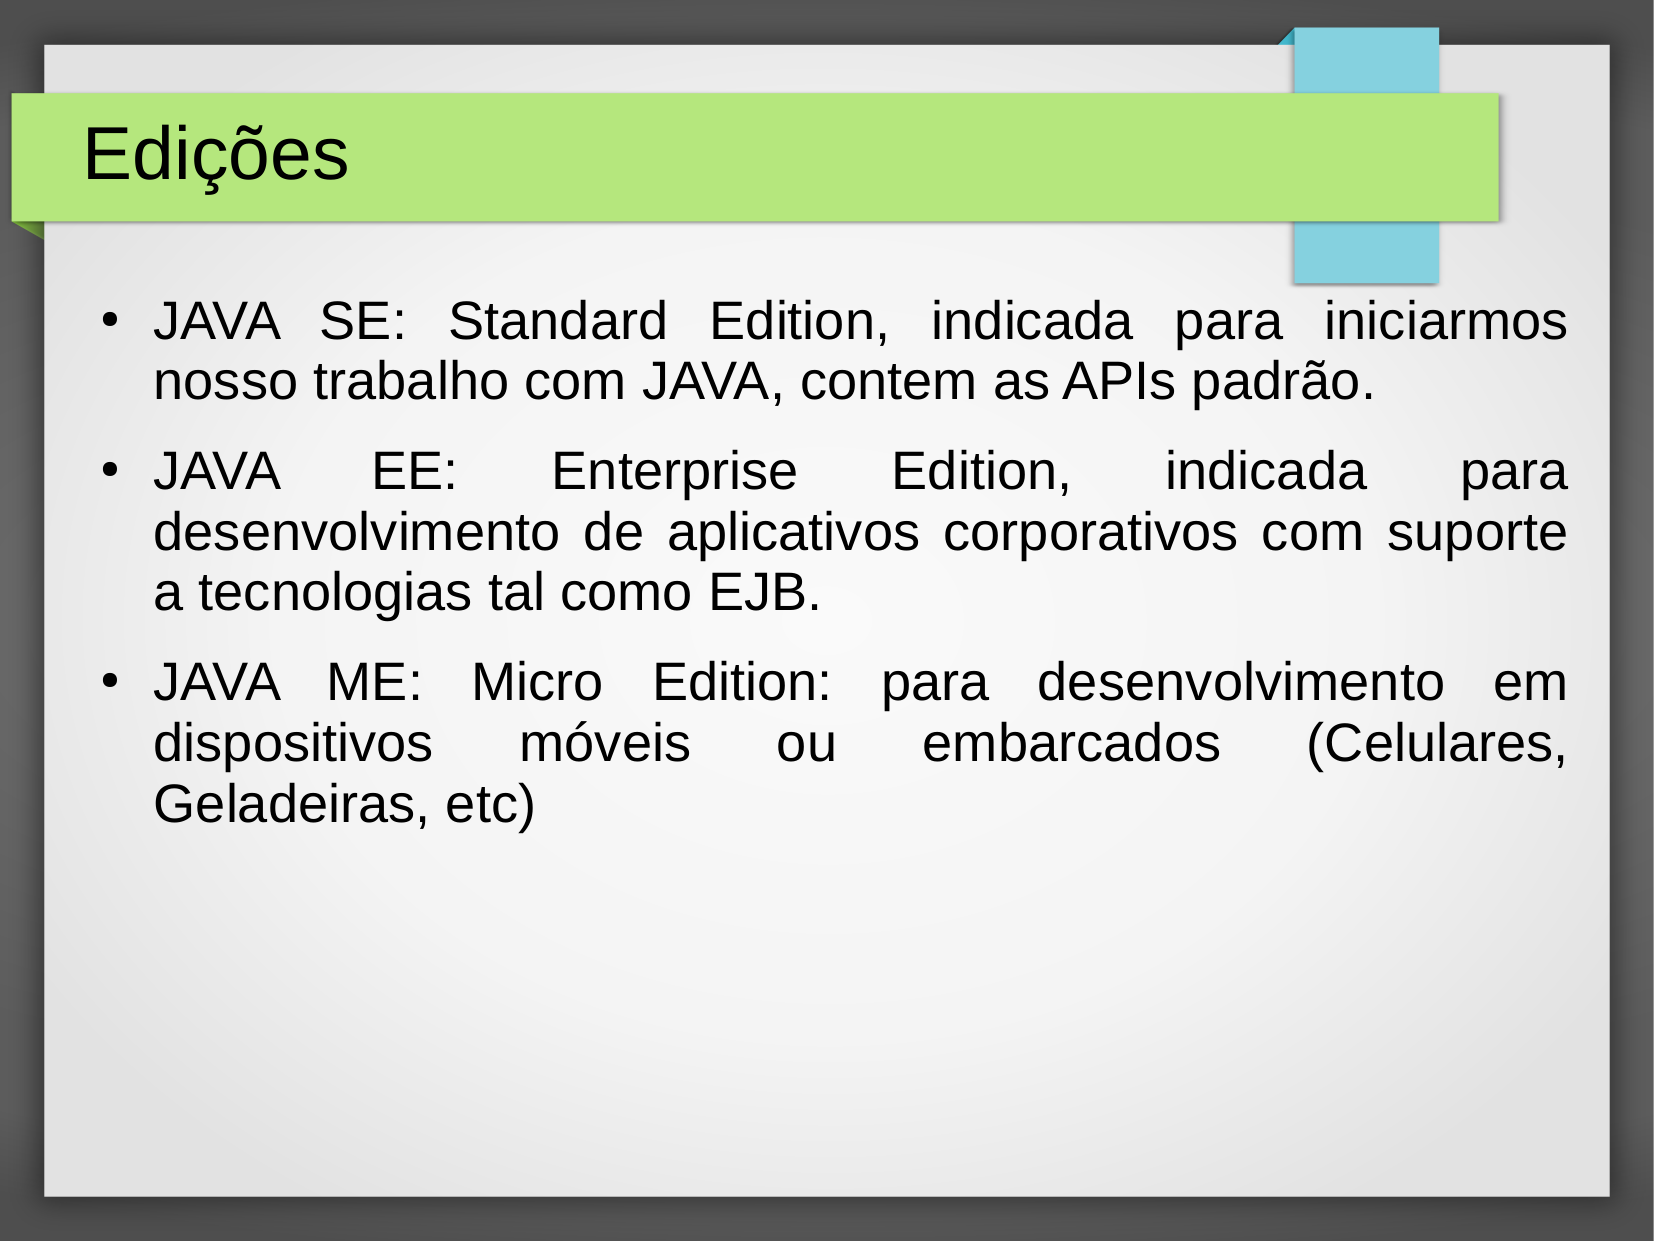

# Edições
JAVA SE: Standard Edition, indicada para iniciarmos nosso trabalho com JAVA, contem as APIs padrão.
JAVA EE: Enterprise Edition, indicada para desenvolvimento de aplicativos corporativos com suporte a tecnologias tal como EJB.
JAVA ME: Micro Edition: para desenvolvimento em dispositivos móveis ou embarcados (Celulares, Geladeiras, etc)